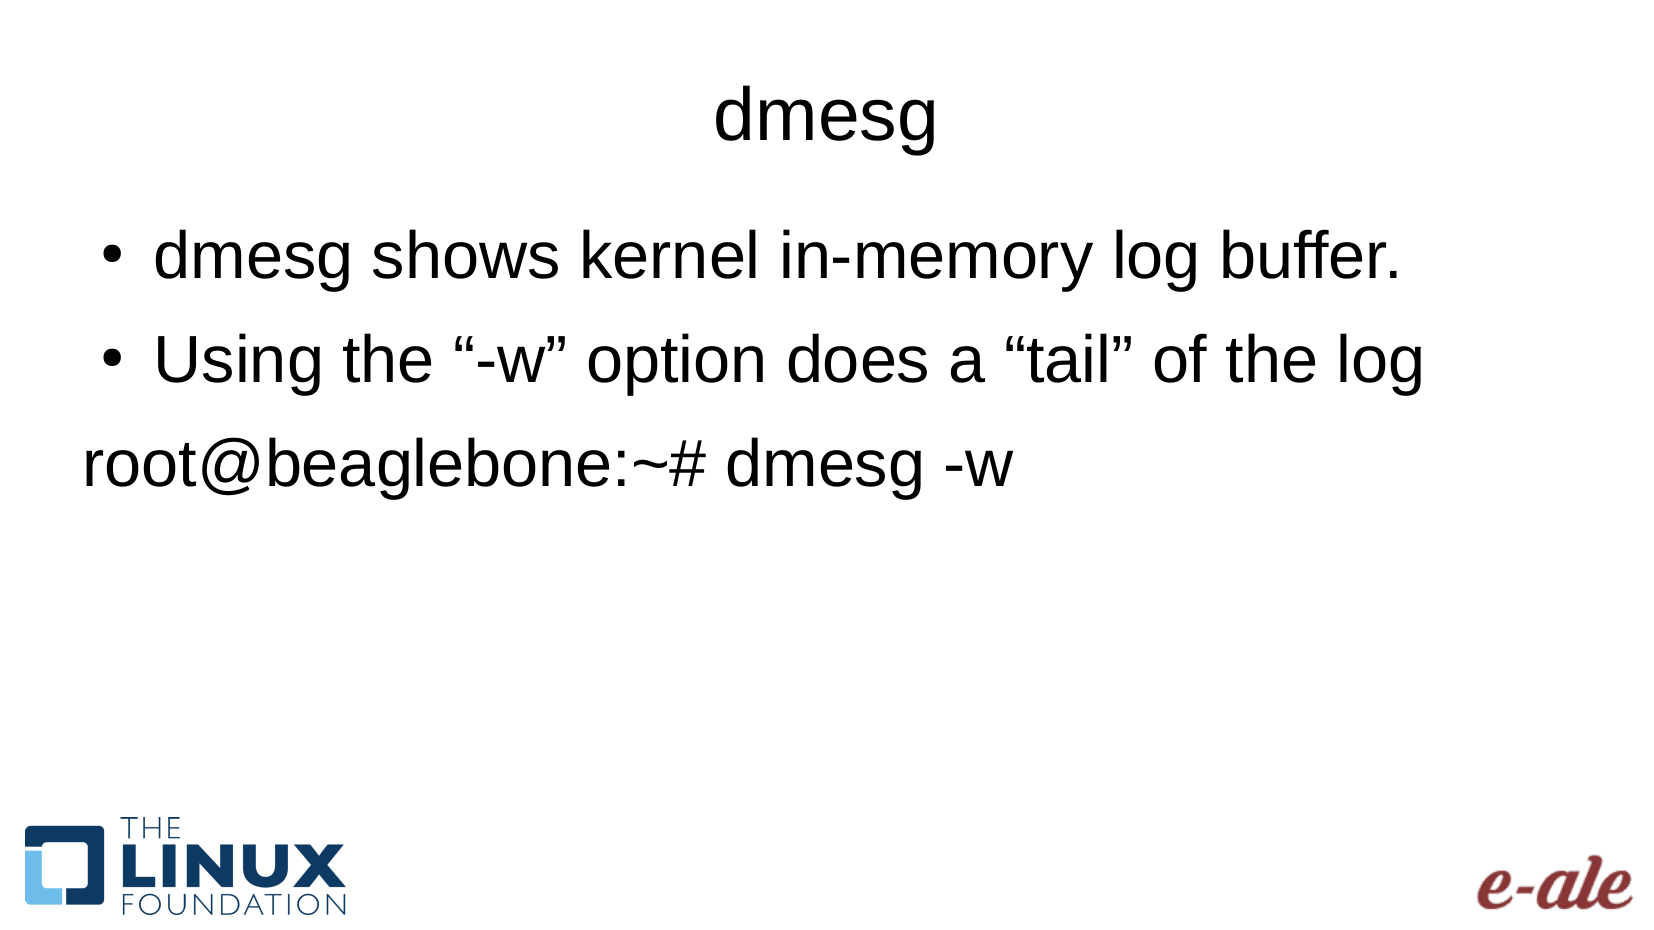

# dmesg
dmesg shows kernel in-memory log buffer.
Using the “-w” option does a “tail” of the log
root@beaglebone:~# dmesg -w